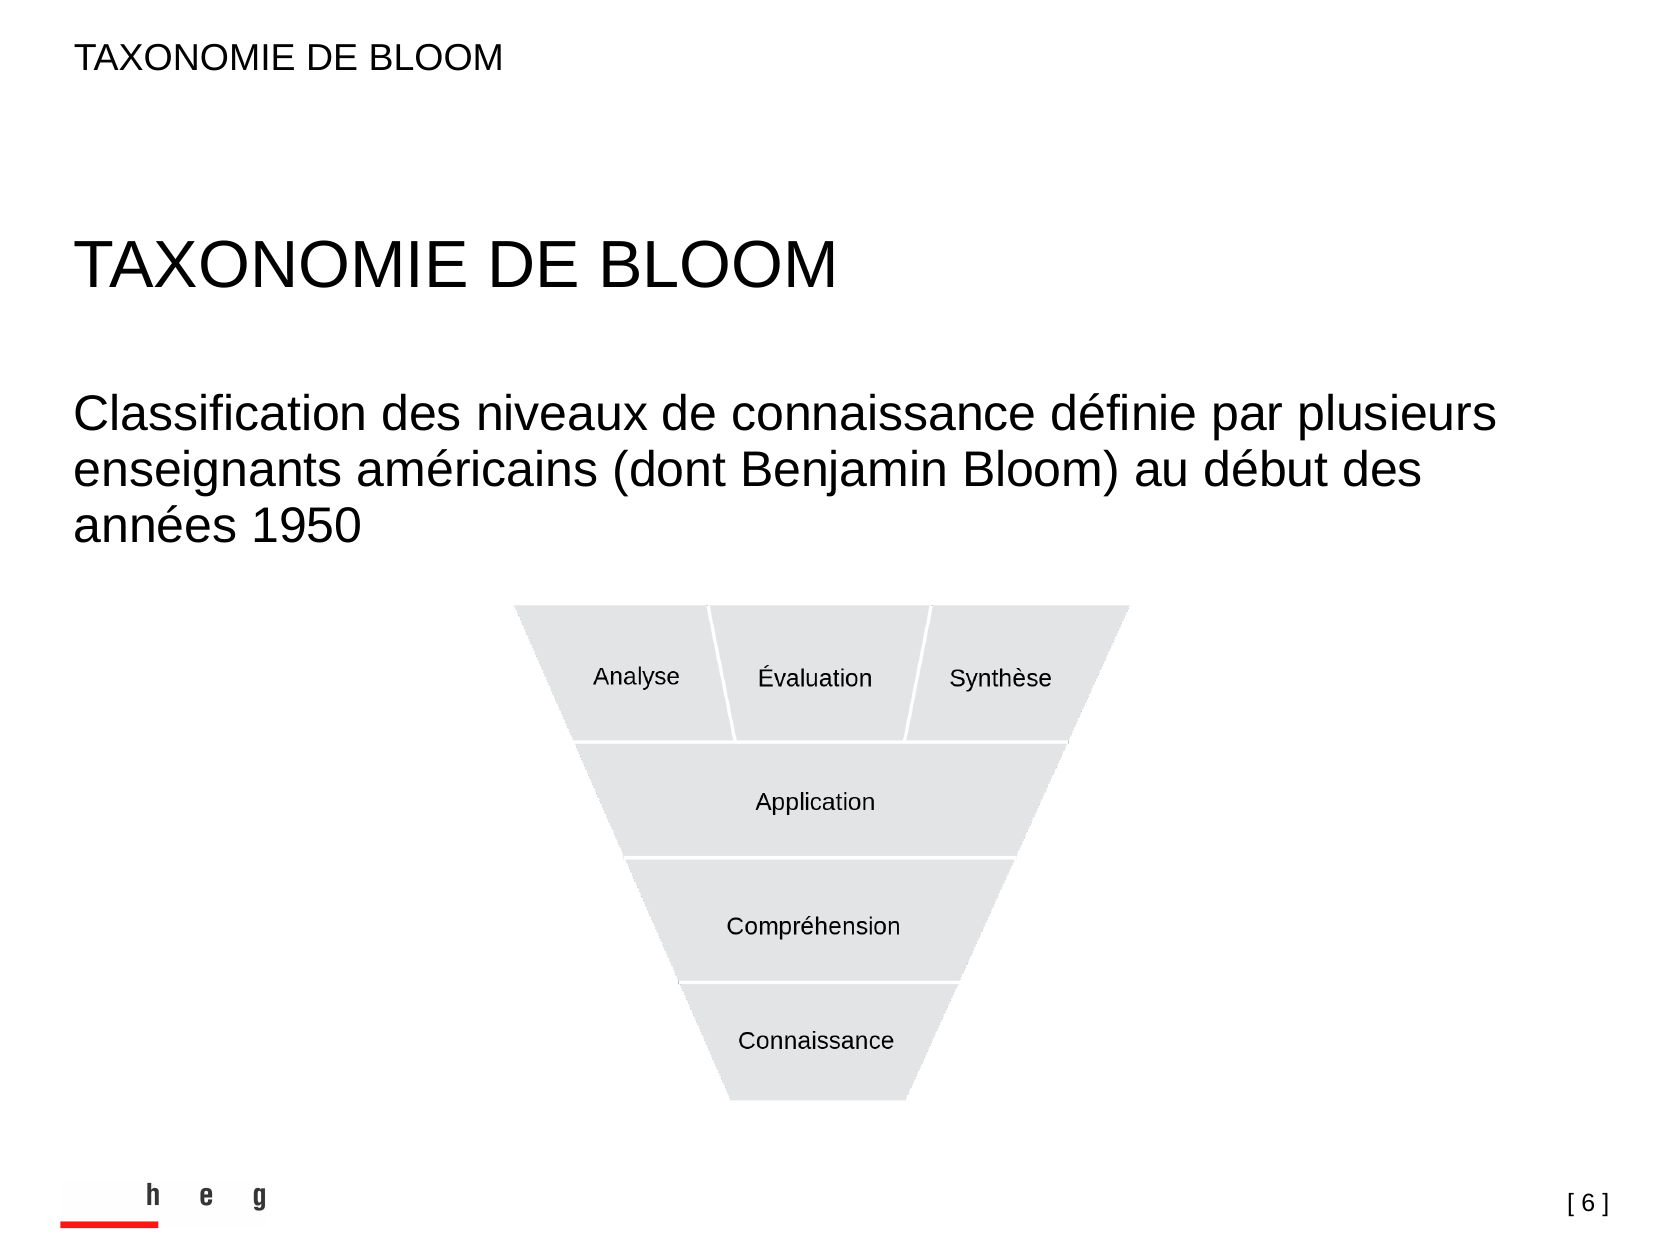

TAXONOMIE DE BLOOM
TAXONOMIE DE BLOOM
Classification des niveaux de connaissance définie par plusieurs enseignants américains (dont Benjamin Bloom) au début des années 1950